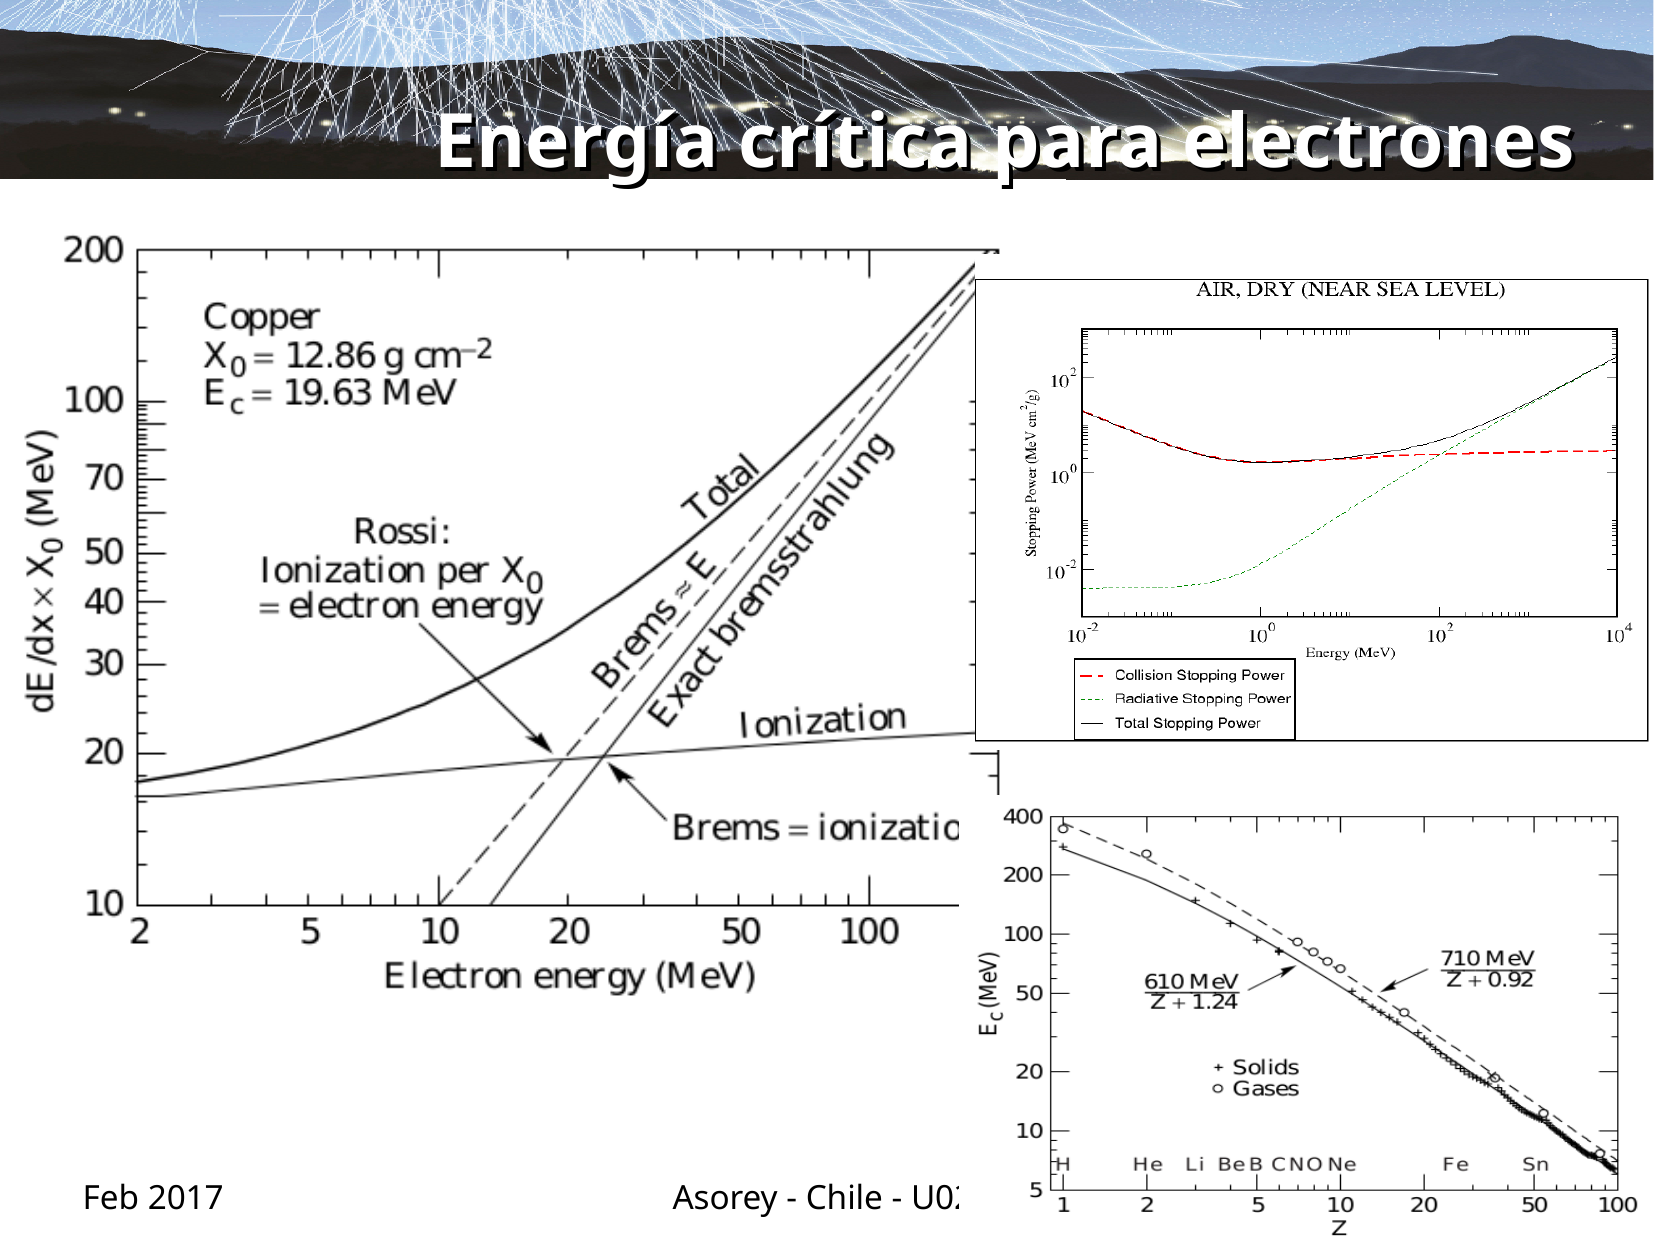

# Energía crítica para electrones
Feb 2017
Asorey - Chile - U02
42